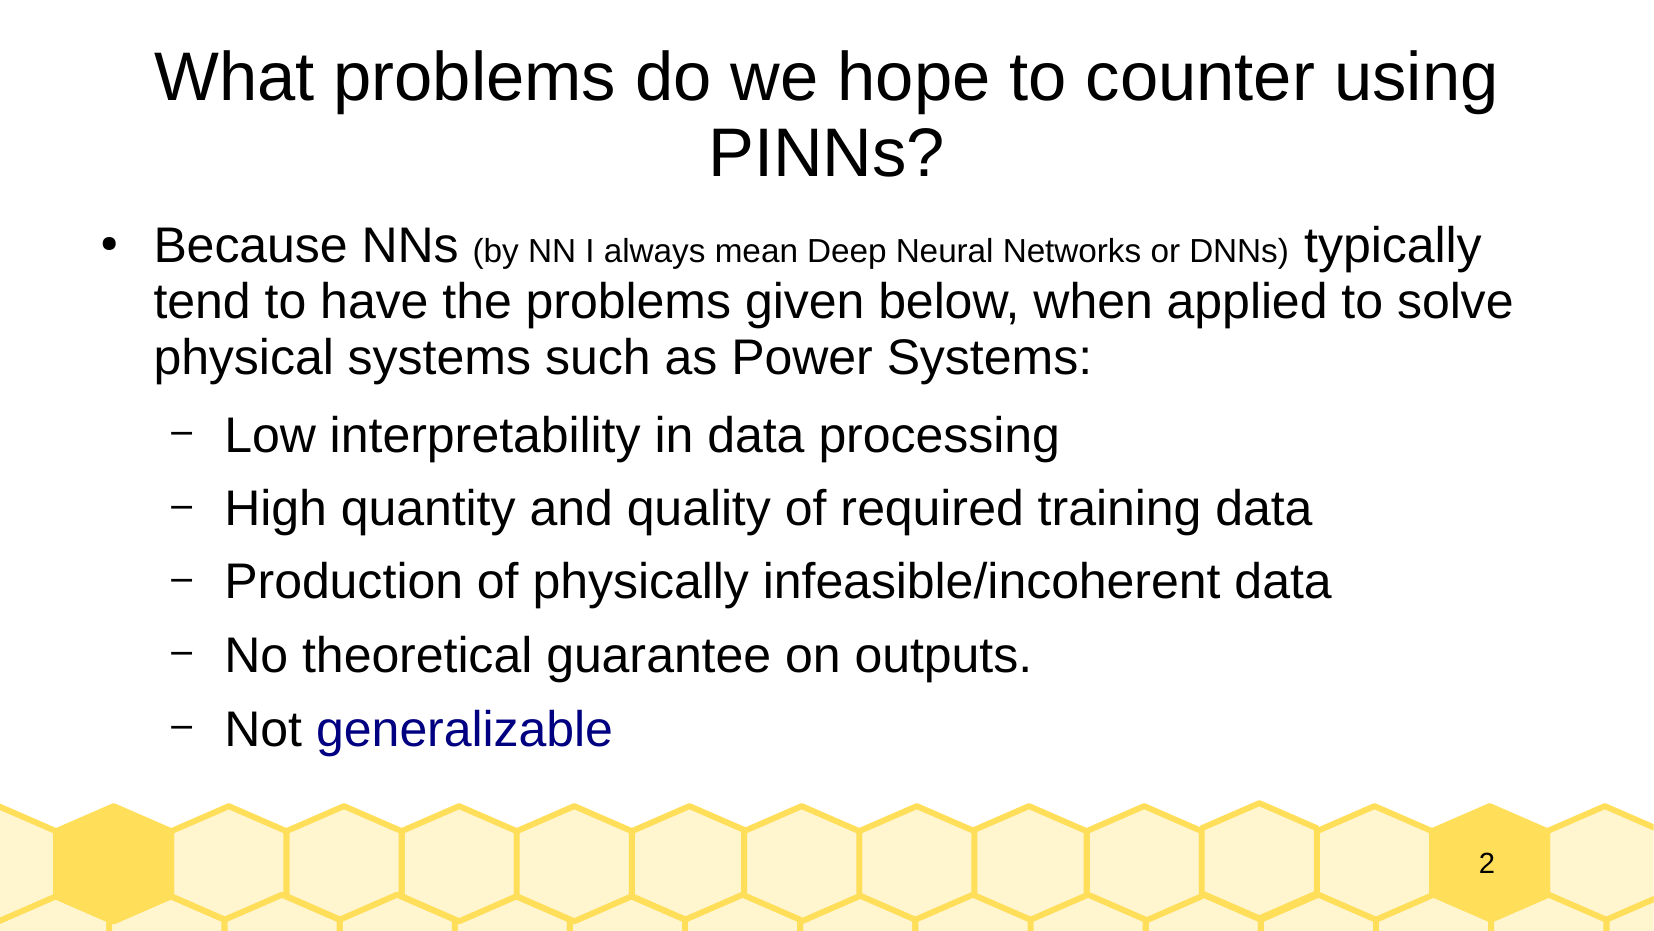

# What problems do we hope to counter using PINNs?
Because NNs (by NN I always mean Deep Neural Networks or DNNs) typically tend to have the problems given below, when applied to solve physical systems such as Power Systems:
Low interpretability in data processing
High quantity and quality of required training data
Production of physically infeasible/incoherent data
No theoretical guarantee on outputs.
Not generalizable